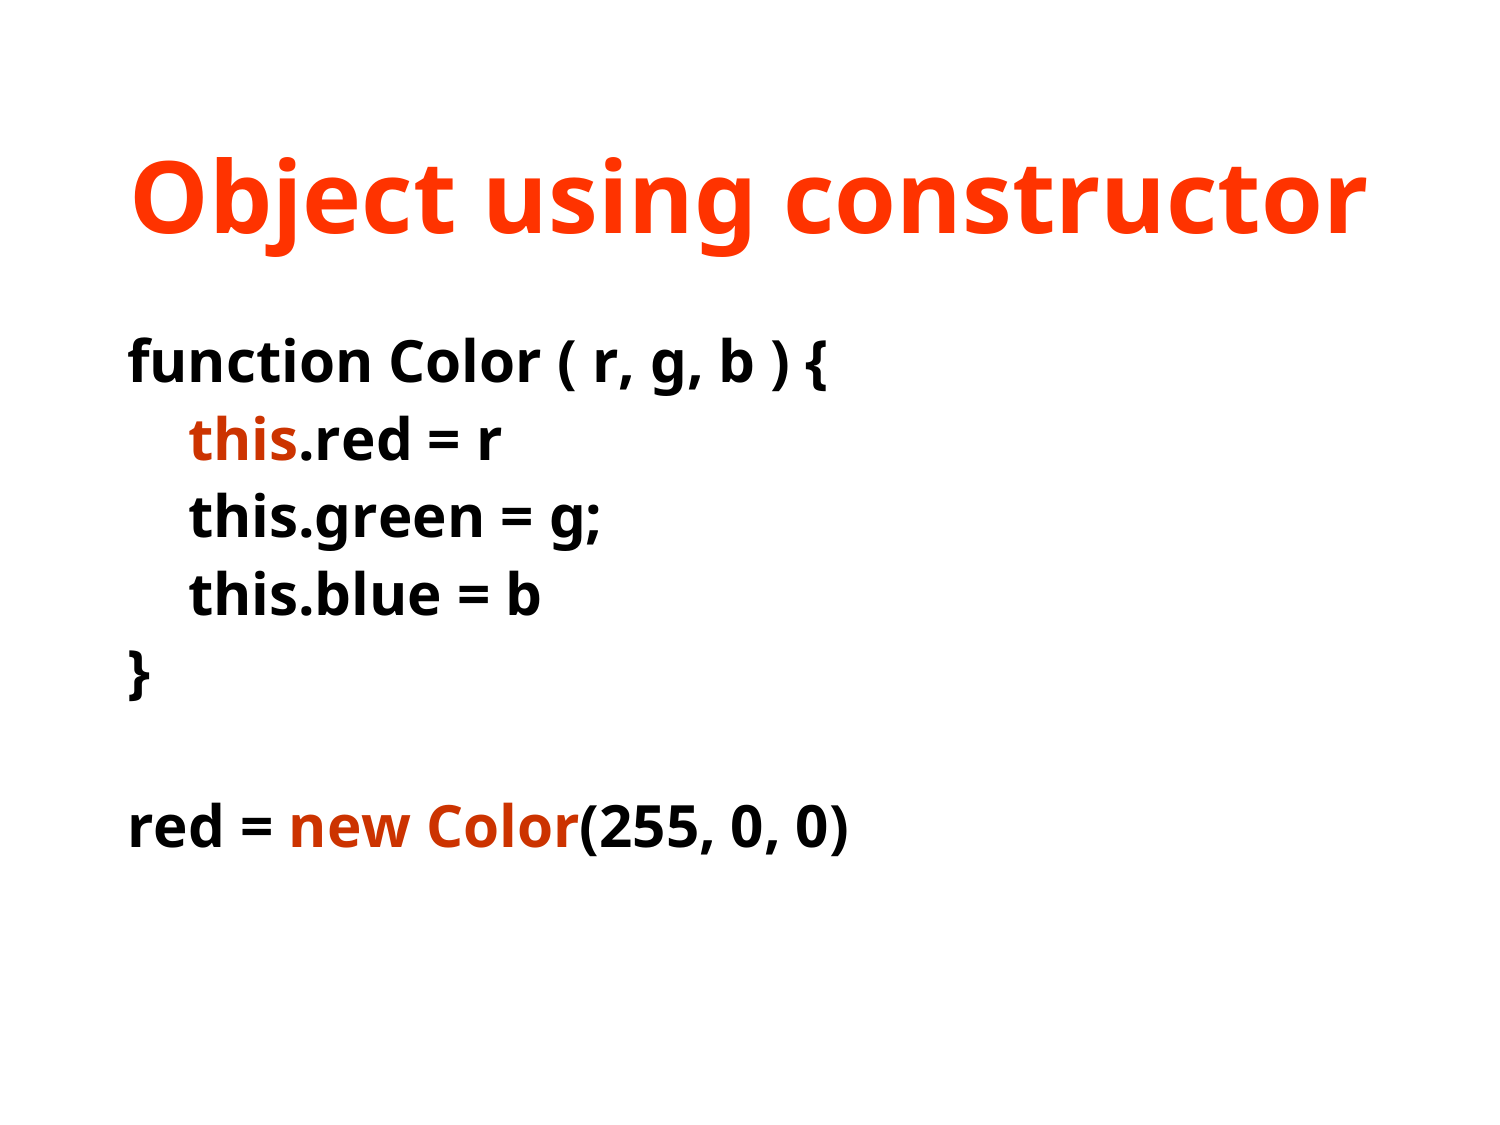

# Object using constructor
function Color ( r, g, b ) {
 this.red = r
 this.green = g;
 this.blue = b
}
red = new Color(255, 0, 0)